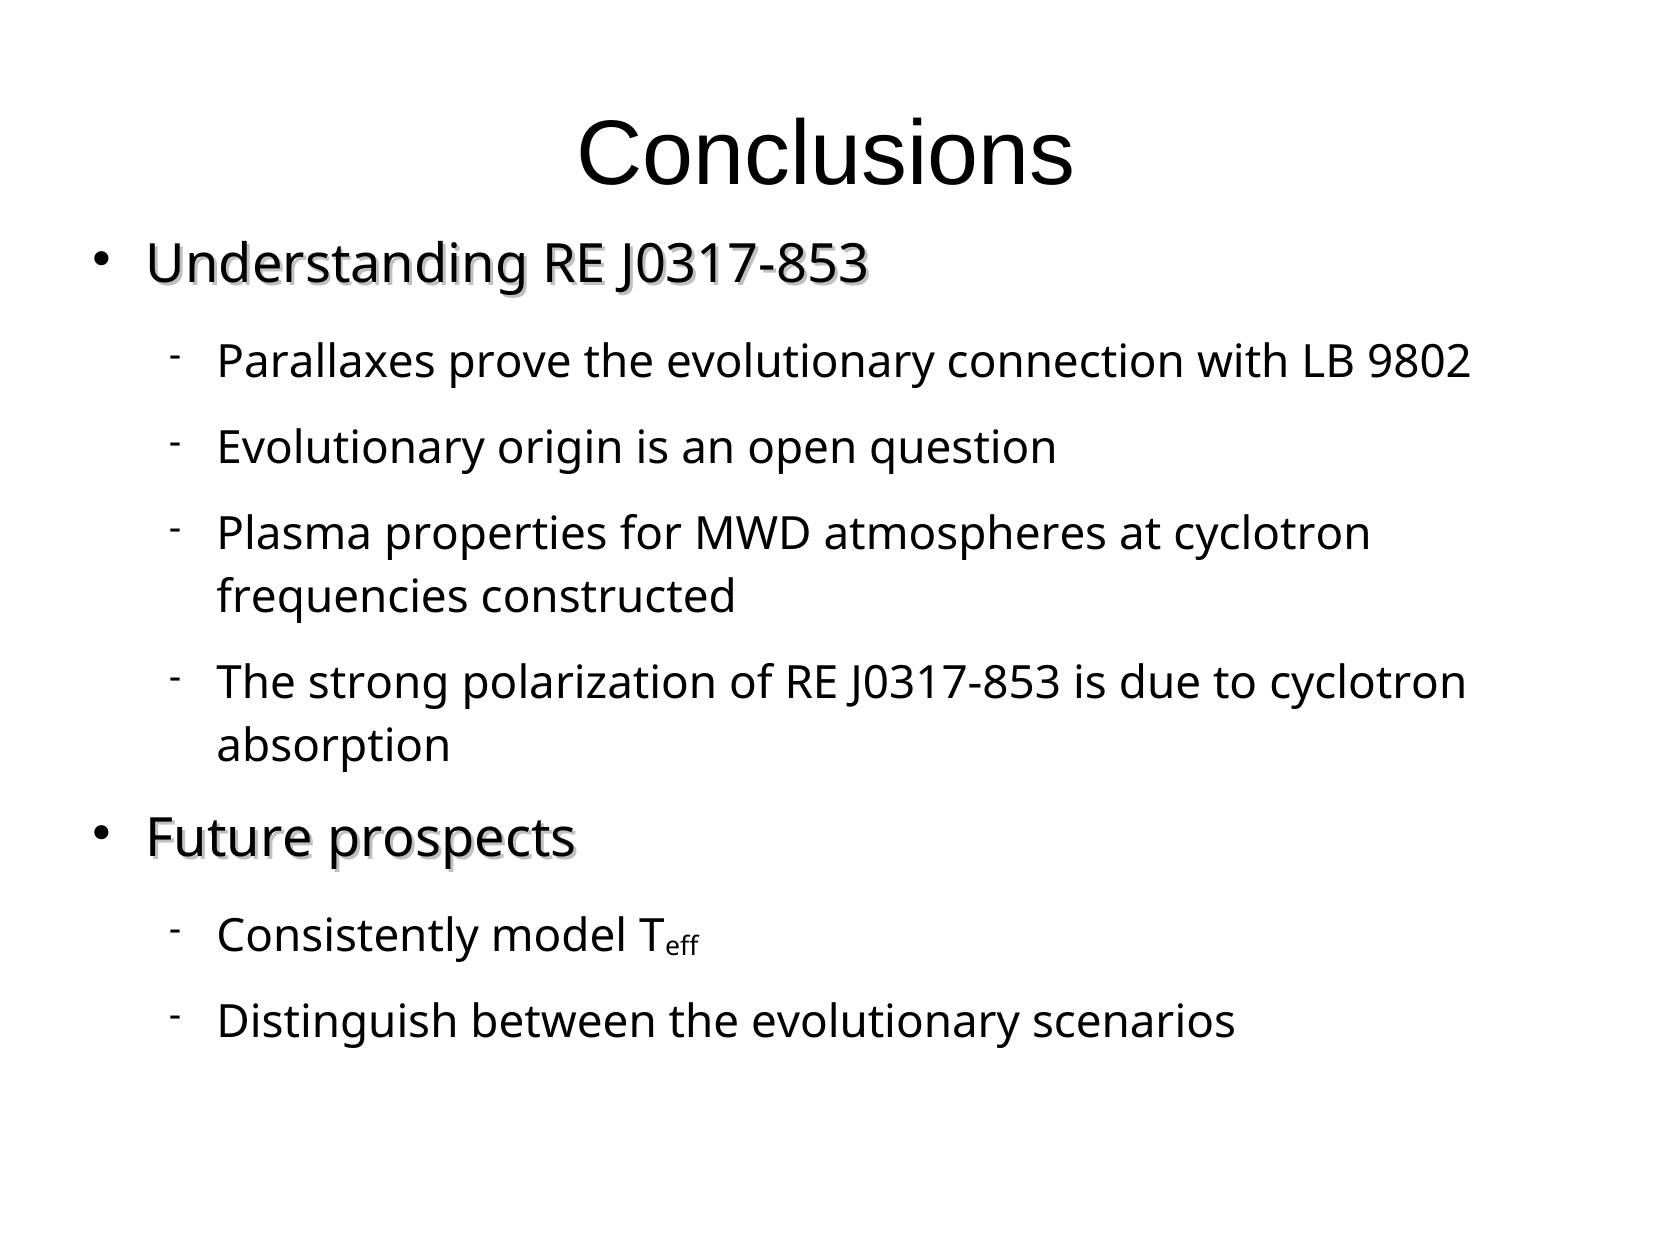

# Conclusions
Understanding RE J0317-853
Parallaxes prove the evolutionary connection with LB 9802
Evolutionary origin is an open question
Plasma properties for MWD atmospheres at cyclotron frequencies constructed
The strong polarization of RE J0317-853 is due to cyclotron absorption
Future prospects
Consistently model Teff
Distinguish between the evolutionary scenarios